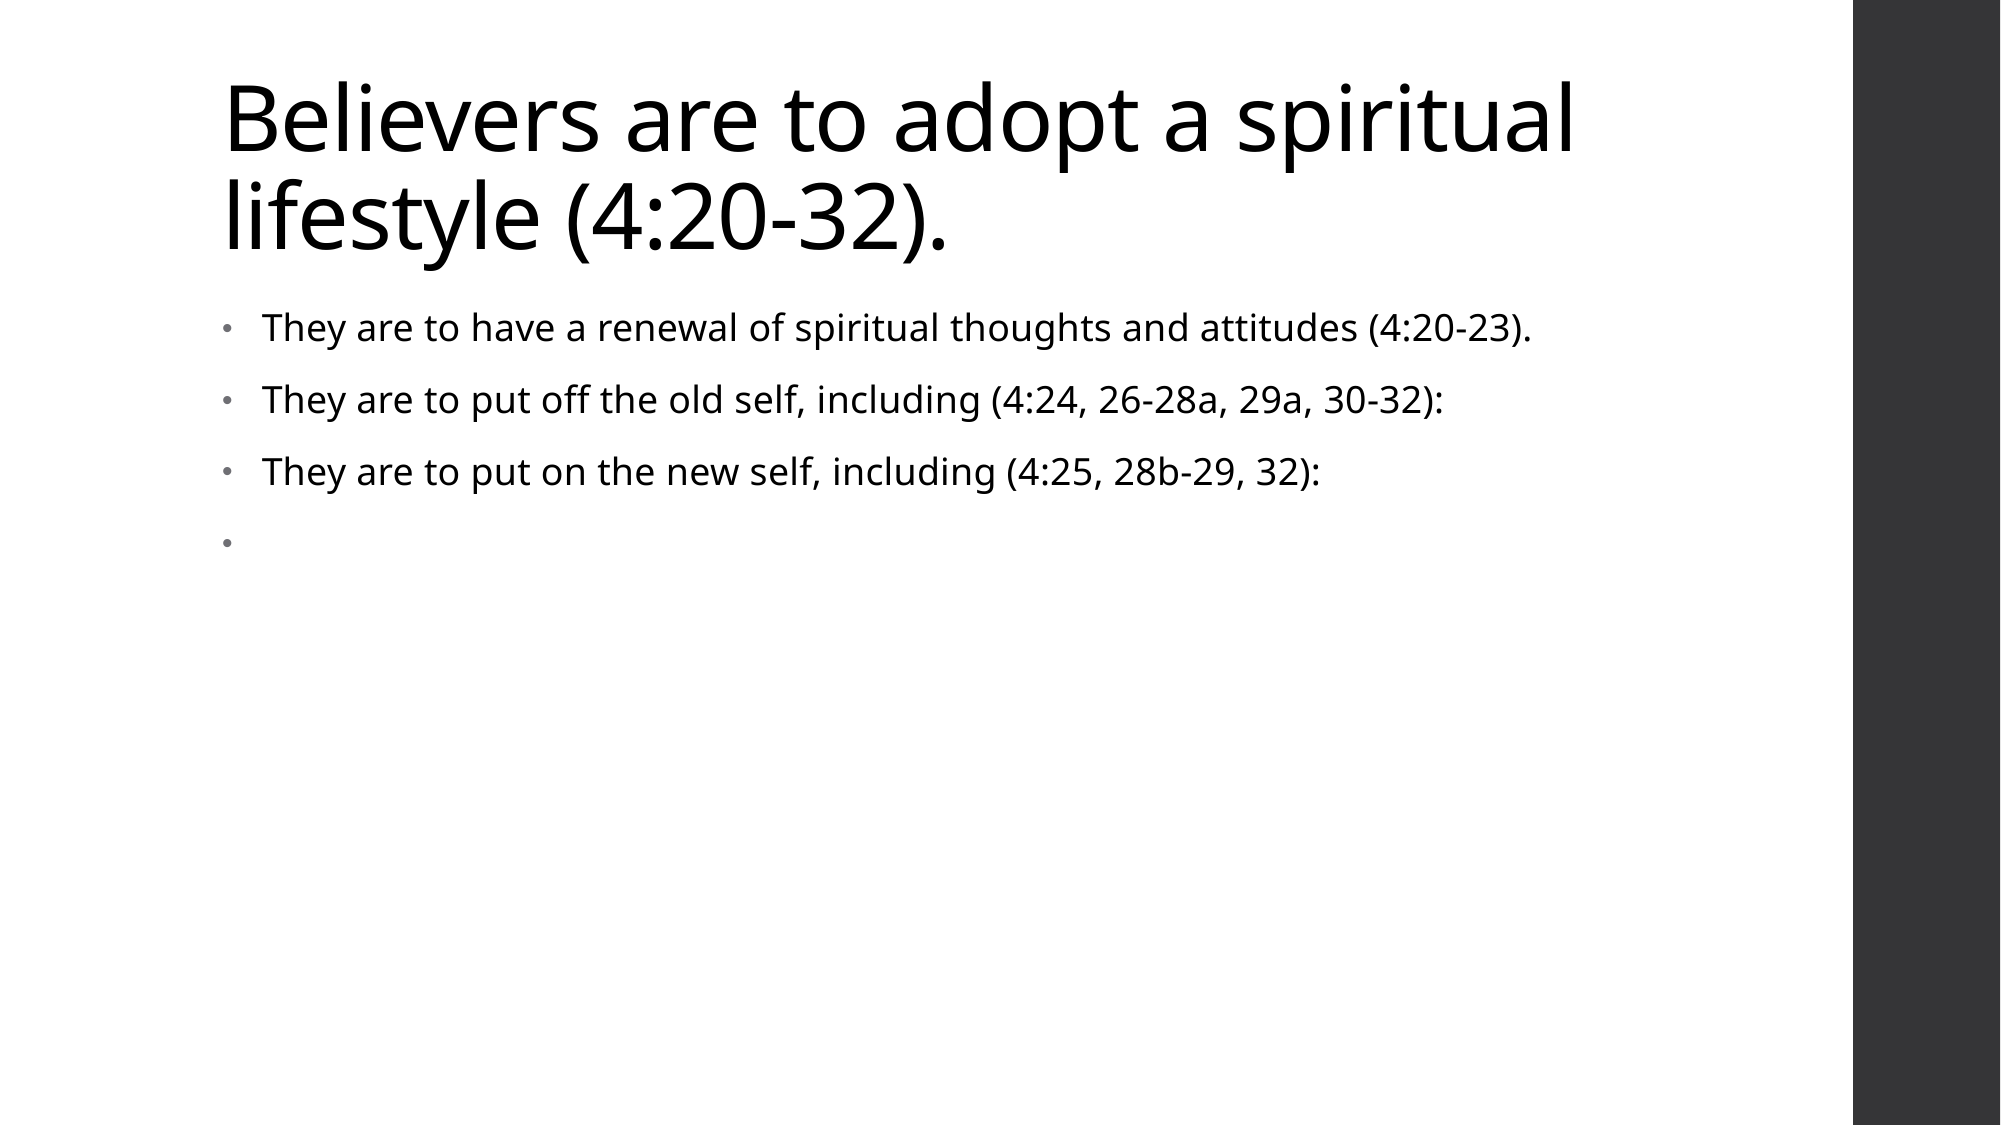

# Believers are to adopt a spiritual lifestyle (4:20-32).
 They are to have a renewal of spiritual thoughts and attitudes (4:20-23).
 They are to put off the old self, including (4:24, 26-28a, 29a, 30-32):
 They are to put on the new self, including (4:25, 28b-29, 32):